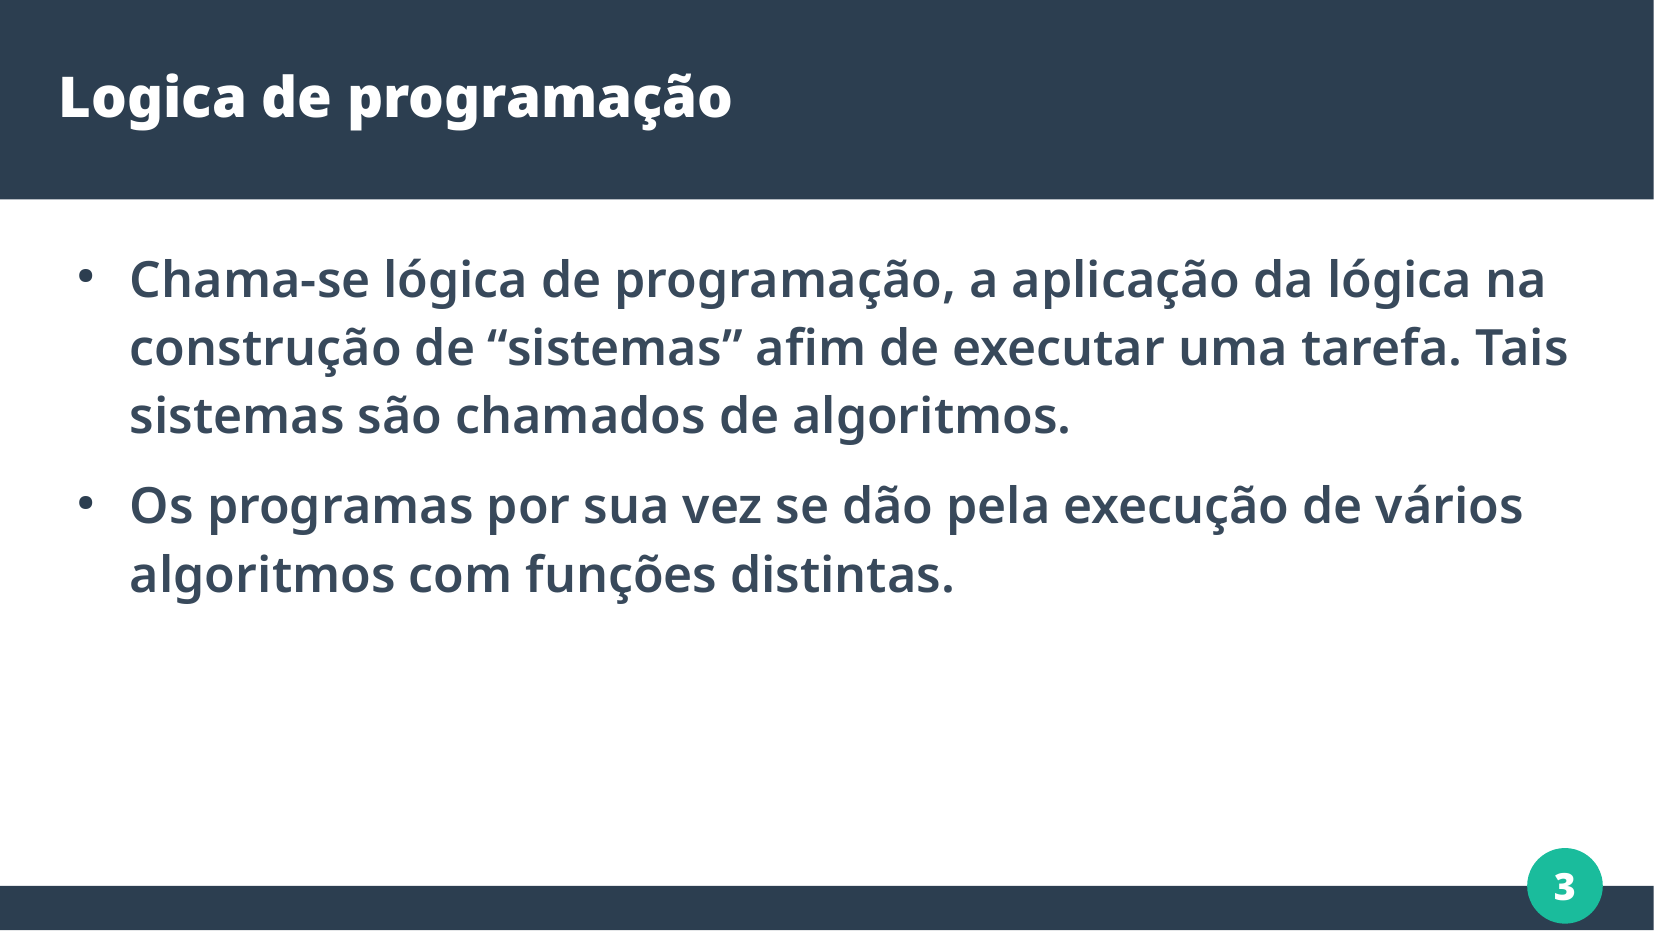

# Logica de programação
Chama-se lógica de programação, a aplicação da lógica na construção de “sistemas” afim de executar uma tarefa. Tais sistemas são chamados de algoritmos.
Os programas por sua vez se dão pela execução de vários algoritmos com funções distintas.